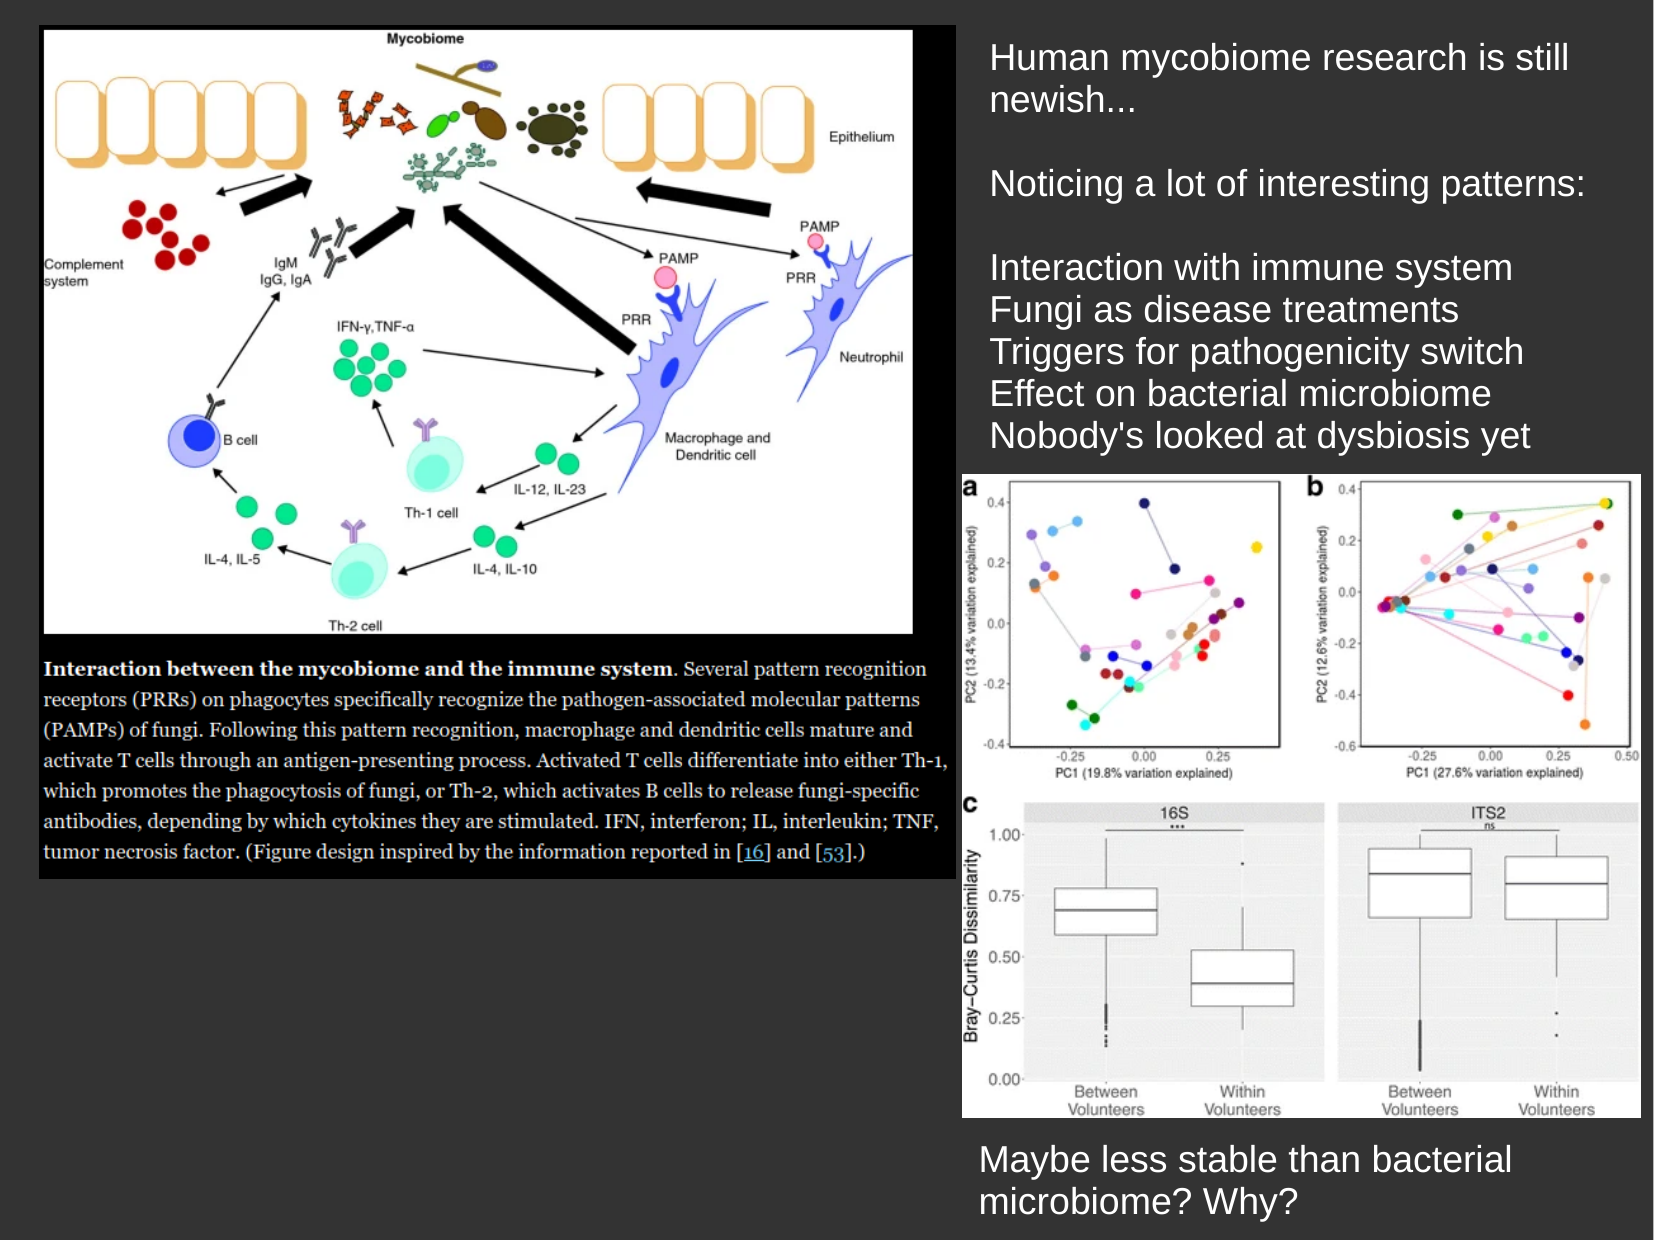

Human mycobiome research is still newish...
Noticing a lot of interesting patterns:
Interaction with immune system
Fungi as disease treatments
Triggers for pathogenicity switch
Effect on bacterial microbiome
Nobody's looked at dysbiosis yet
Maybe less stable than bacterial microbiome? Why?